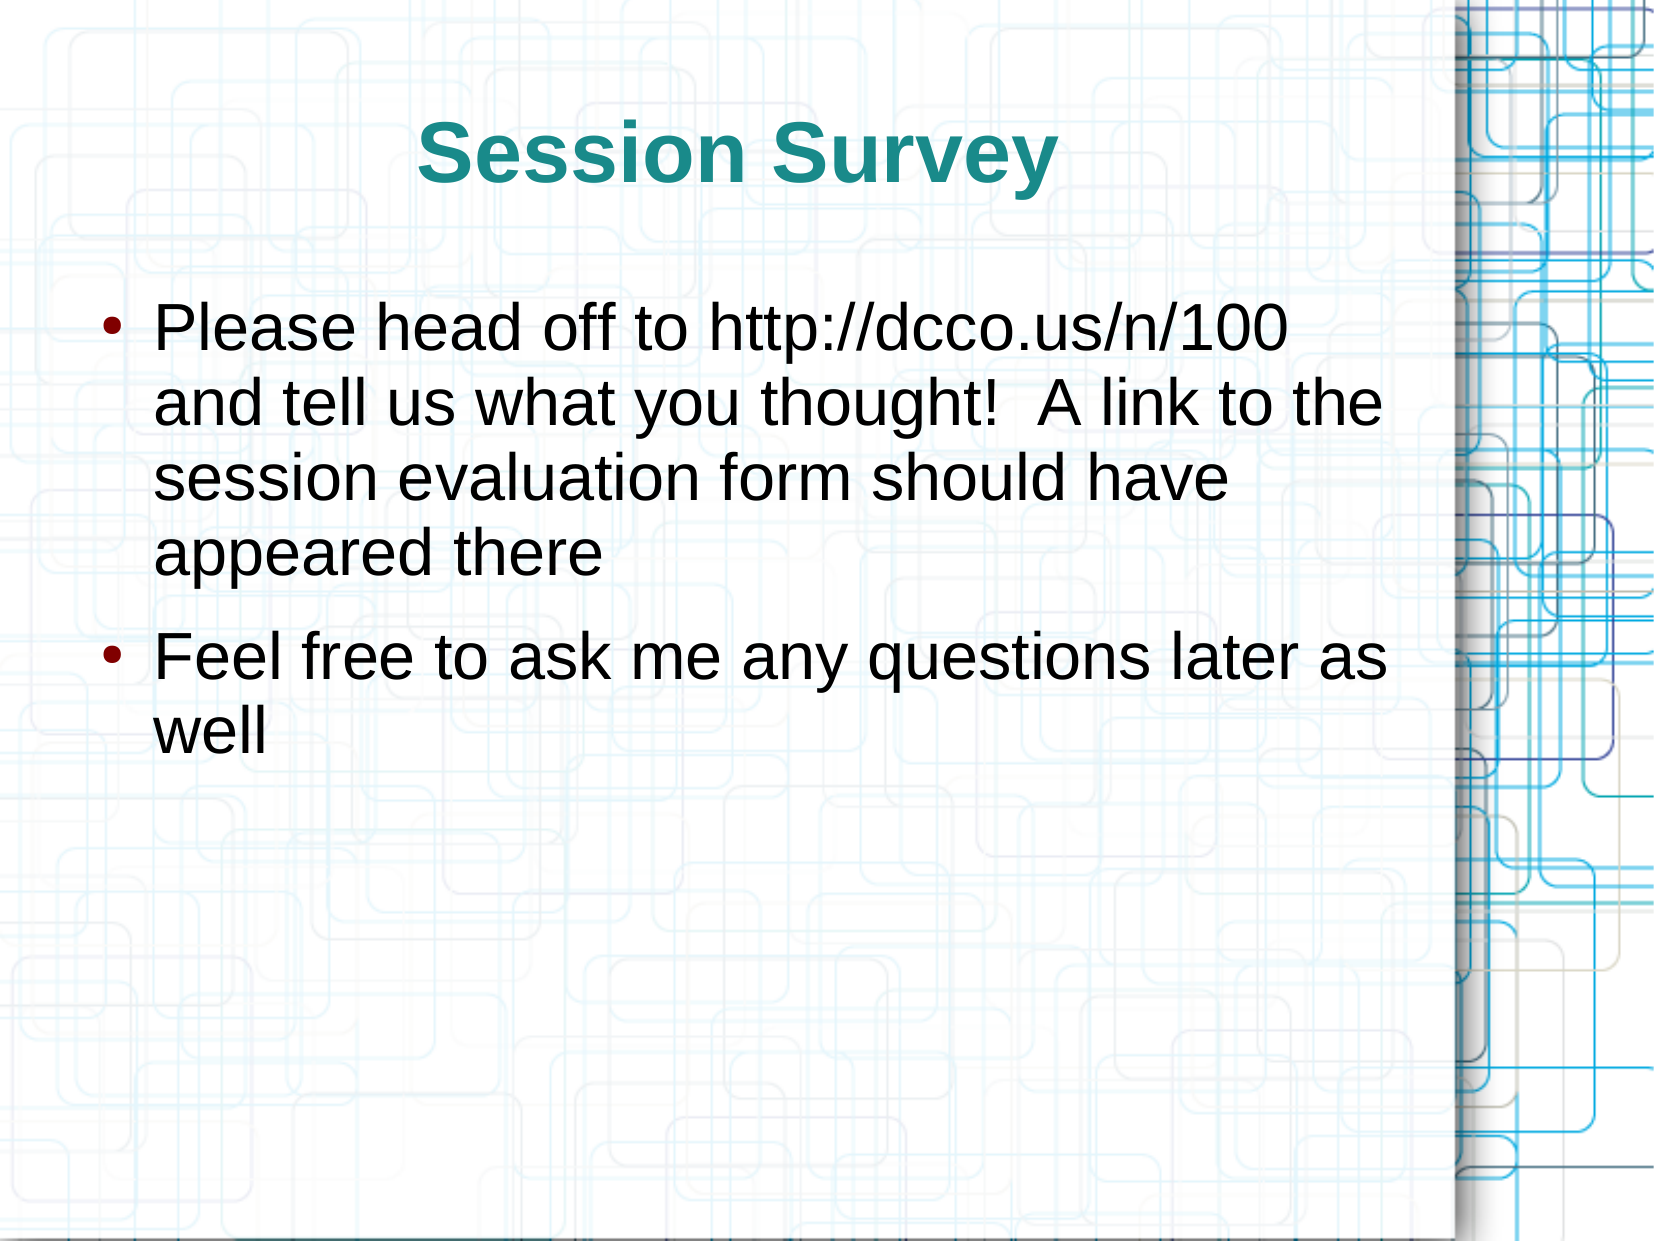

# Session Survey
Please head off to http://dcco.us/n/100 and tell us what you thought! A link to the session evaluation form should have appeared there
Feel free to ask me any questions later as well